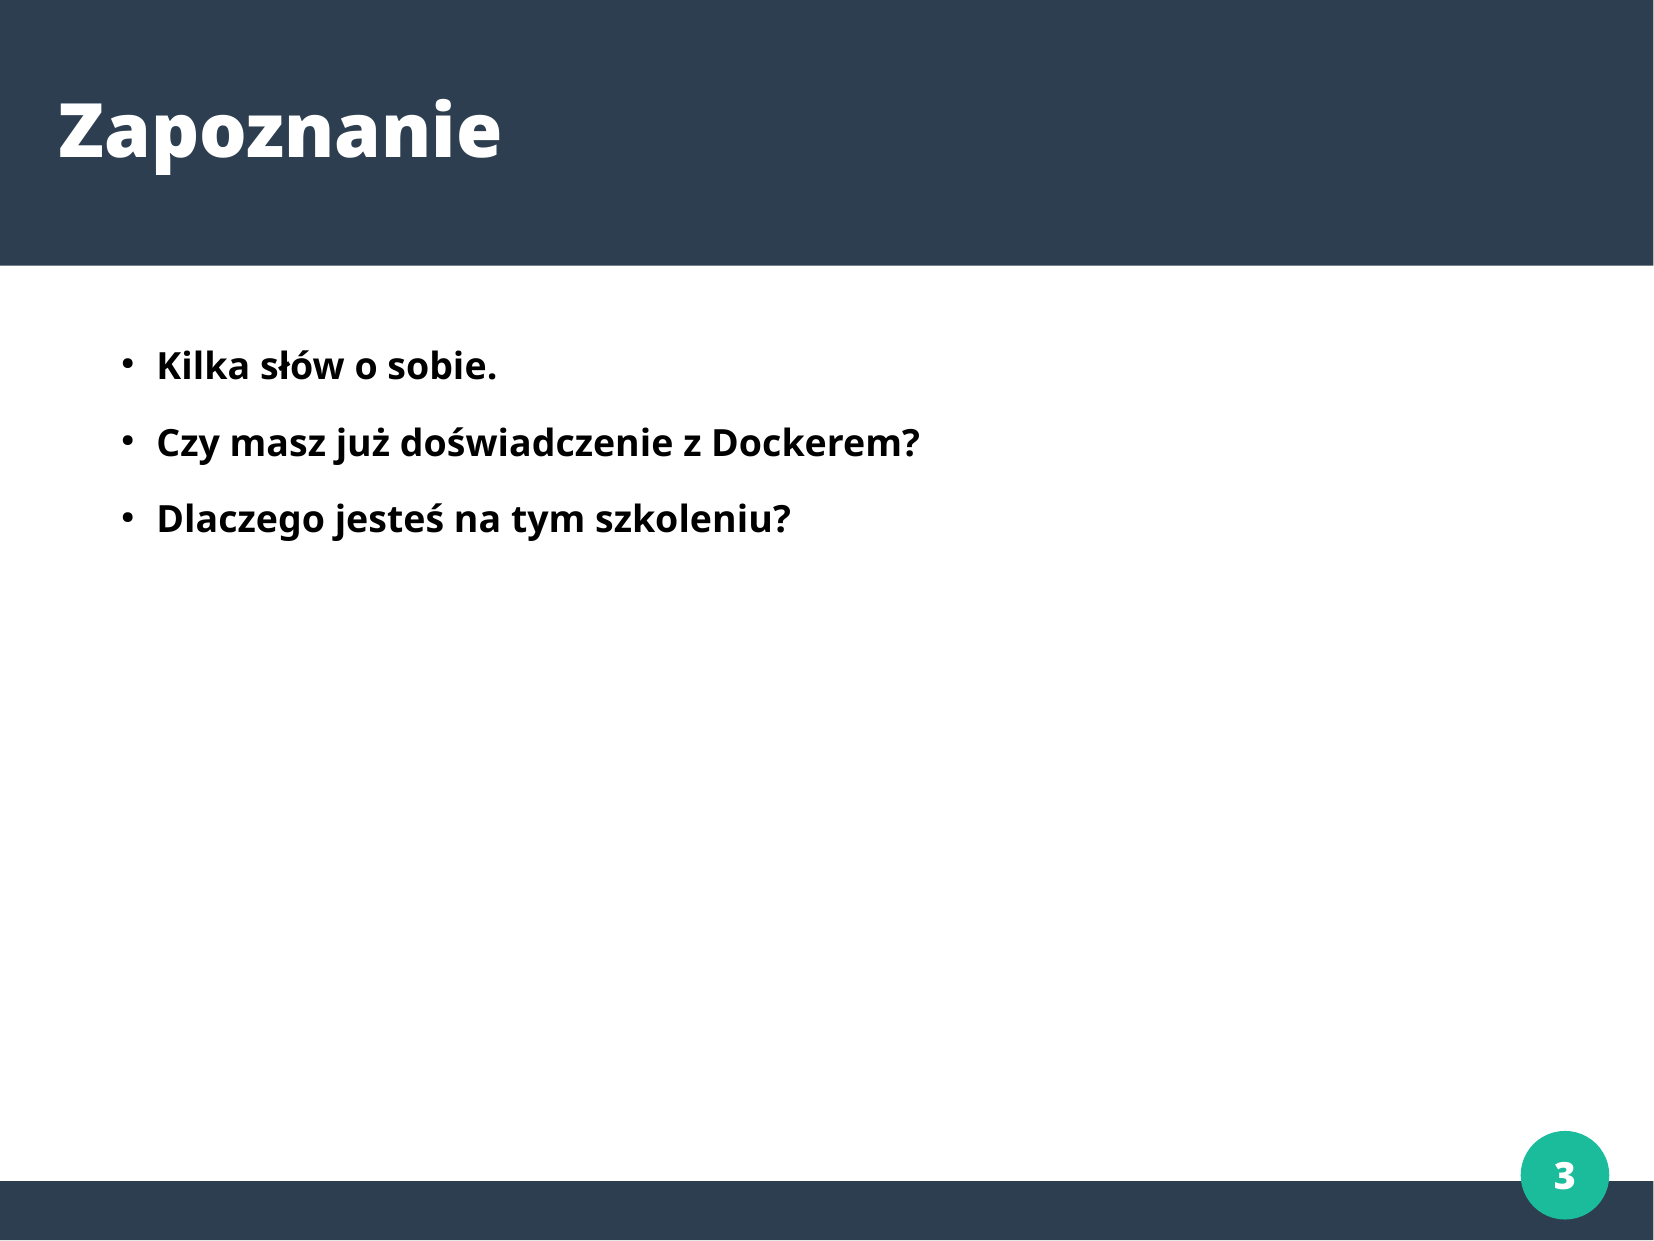

# Zapoznanie
Kilka słów o sobie.
Czy masz już doświadczenie z Dockerem?
Dlaczego jesteś na tym szkoleniu?
3